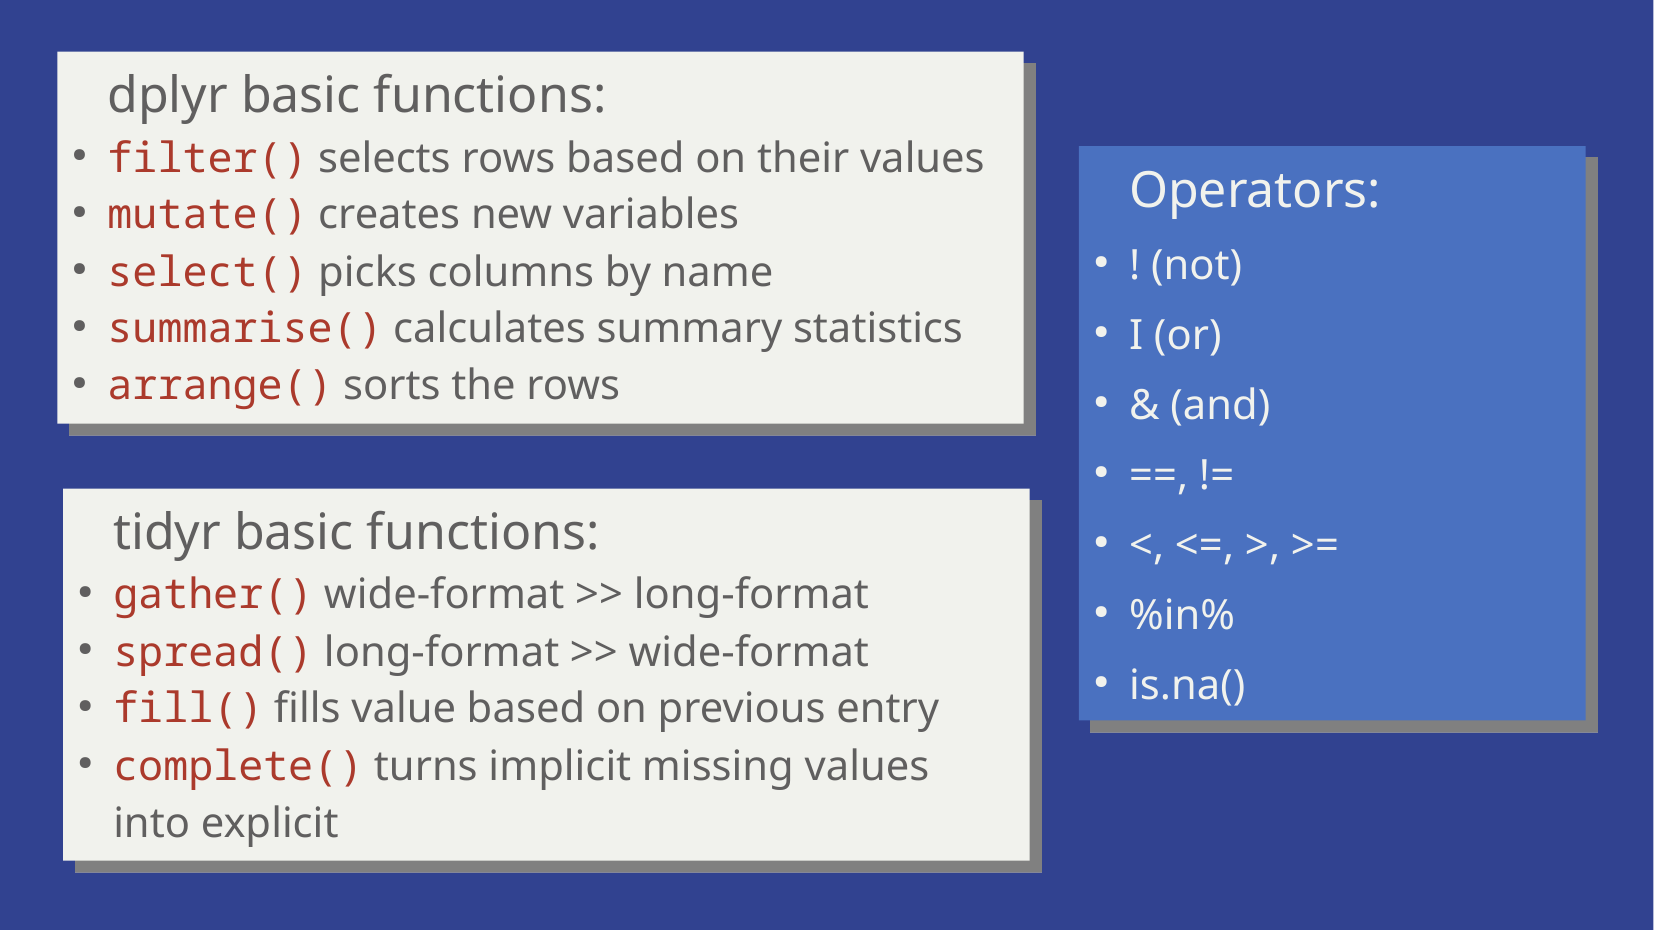

dplyr basic functions:
filter() selects rows based on their values
mutate() creates new variables
select() picks columns by name
summarise() calculates summary statistics
arrange() sorts the rows
Operators:
! (not)
I (or)
& (and)
==, !=
<, <=, >, >=
%in%
is.na()
tidyr basic functions:
gather() wide-format >> long-format
spread() long-format >> wide-format
fill() fills value based on previous entry
complete() turns implicit missing values into explicit
Credits to Michael Toth